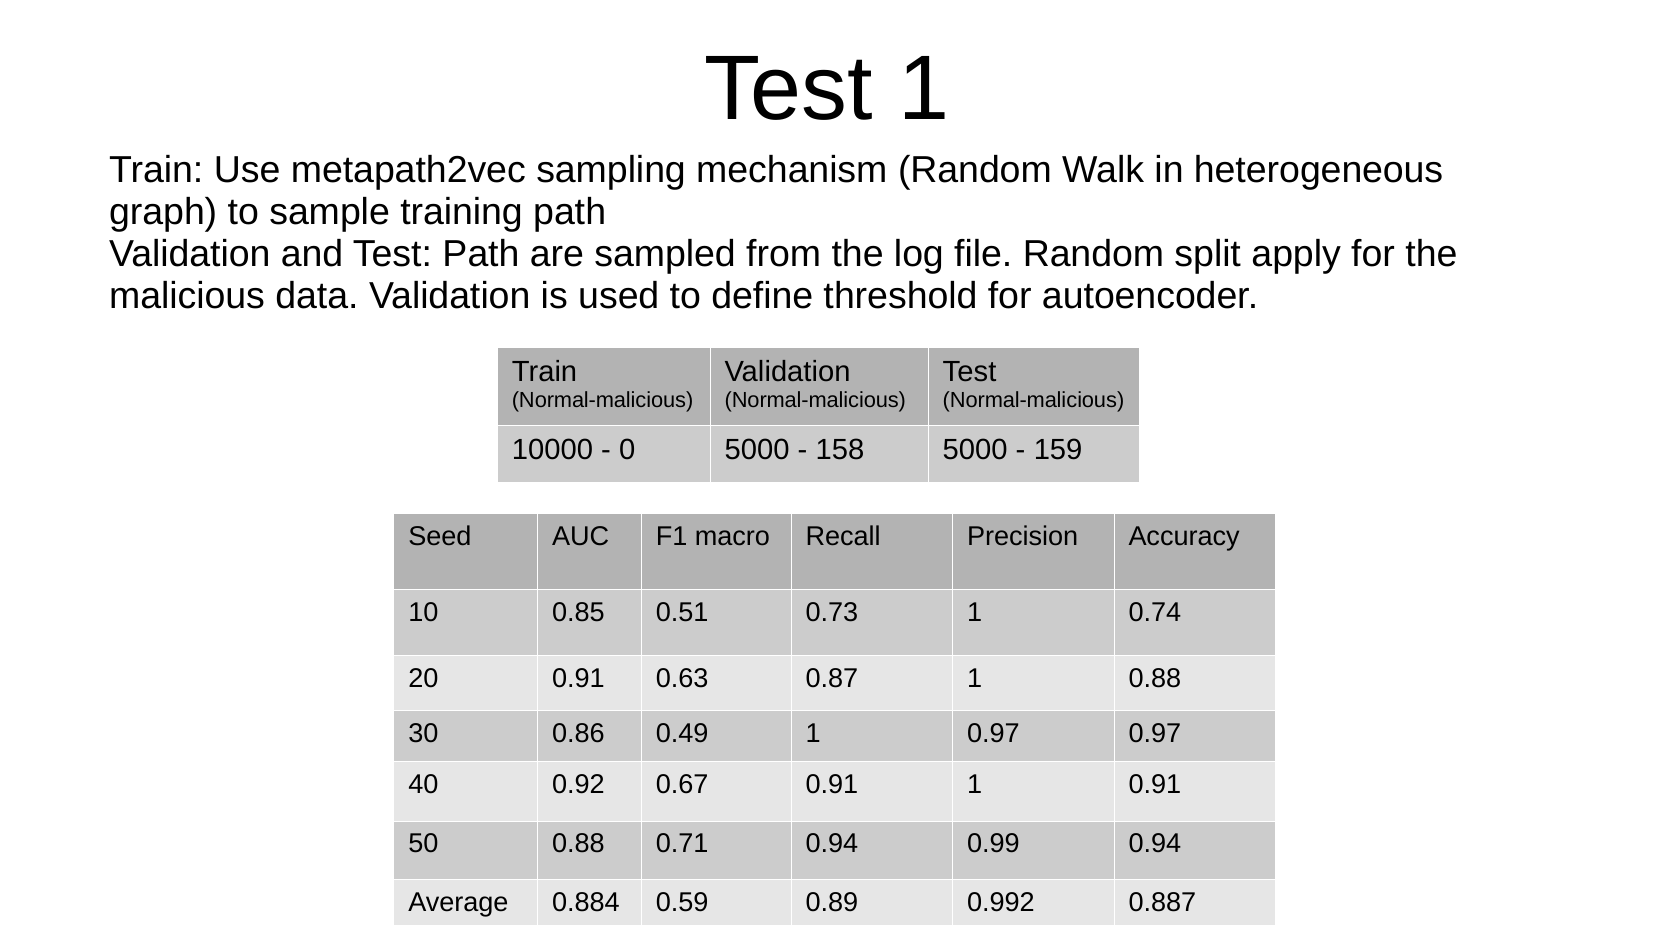

# Test 1
Train: Use metapath2vec sampling mechanism (Random Walk in heterogeneous graph) to sample training path
Validation and Test: Path are sampled from the log file. Random split apply for the malicious data. Validation is used to define threshold for autoencoder.
| Train (Normal-malicious) | Validation (Normal-malicious) | Test (Normal-malicious) |
| --- | --- | --- |
| 10000 - 0 | 5000 - 158 | 5000 - 159 |
| Seed | AUC | F1 macro | Recall | Precision | Accuracy |
| --- | --- | --- | --- | --- | --- |
| 10 | 0.85 | 0.51 | 0.73 | 1 | 0.74 |
| 20 | 0.91 | 0.63 | 0.87 | 1 | 0.88 |
| 30 | 0.86 | 0.49 | 1 | 0.97 | 0.97 |
| 40 | 0.92 | 0.67 | 0.91 | 1 | 0.91 |
| 50 | 0.88 | 0.71 | 0.94 | 0.99 | 0.94 |
| Average | 0.884 | 0.59 | 0.89 | 0.992 | 0.887 |